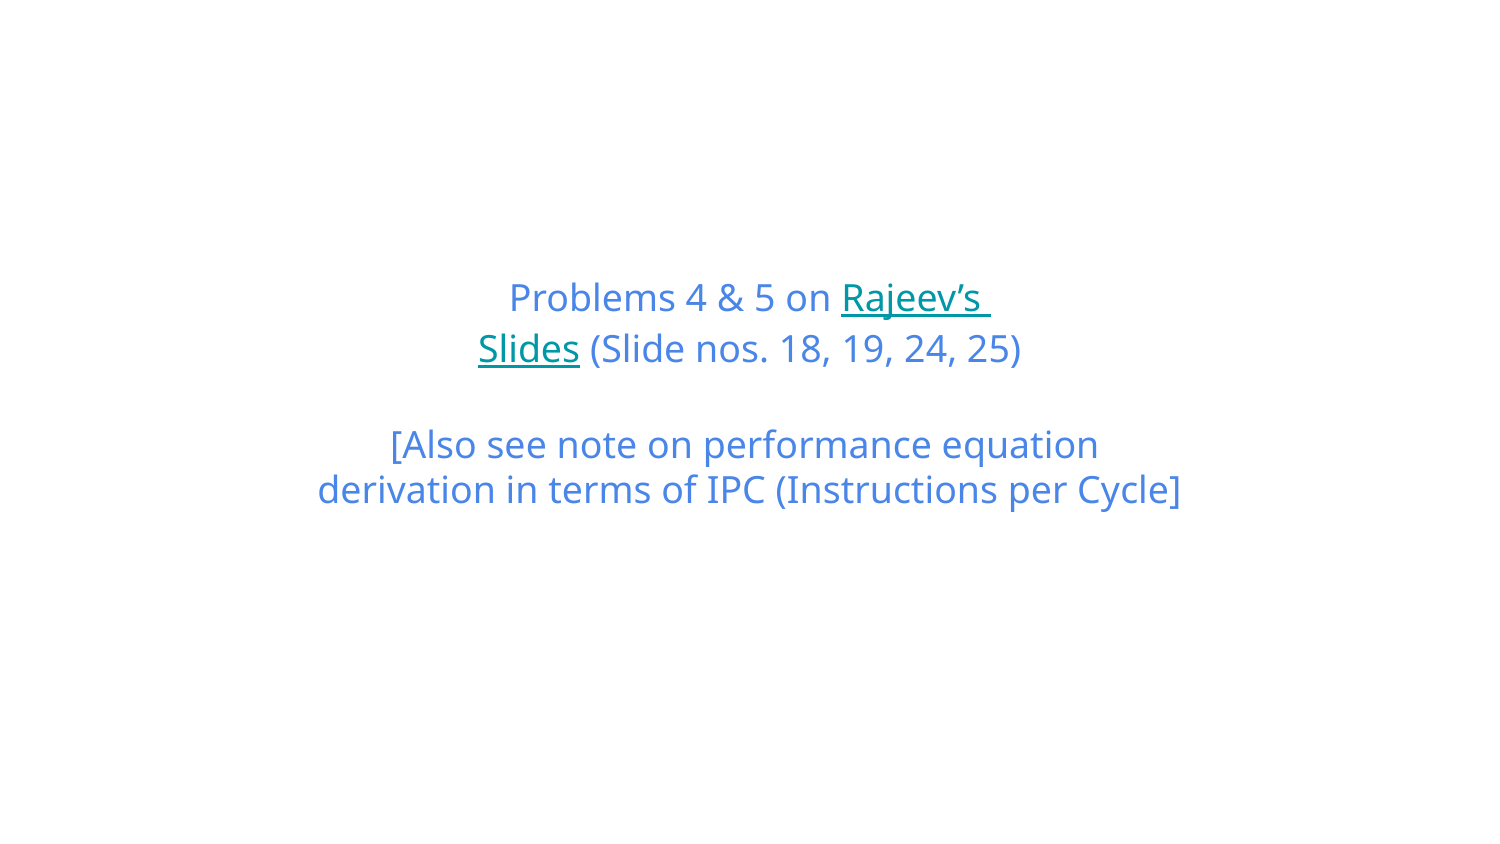

Problems 4 & 5 on Rajeev’s
Slides (Slide nos. 18, 19, 24, 25)
[Also see note on performance equation
derivation in terms of IPC (Instructions per Cycle]